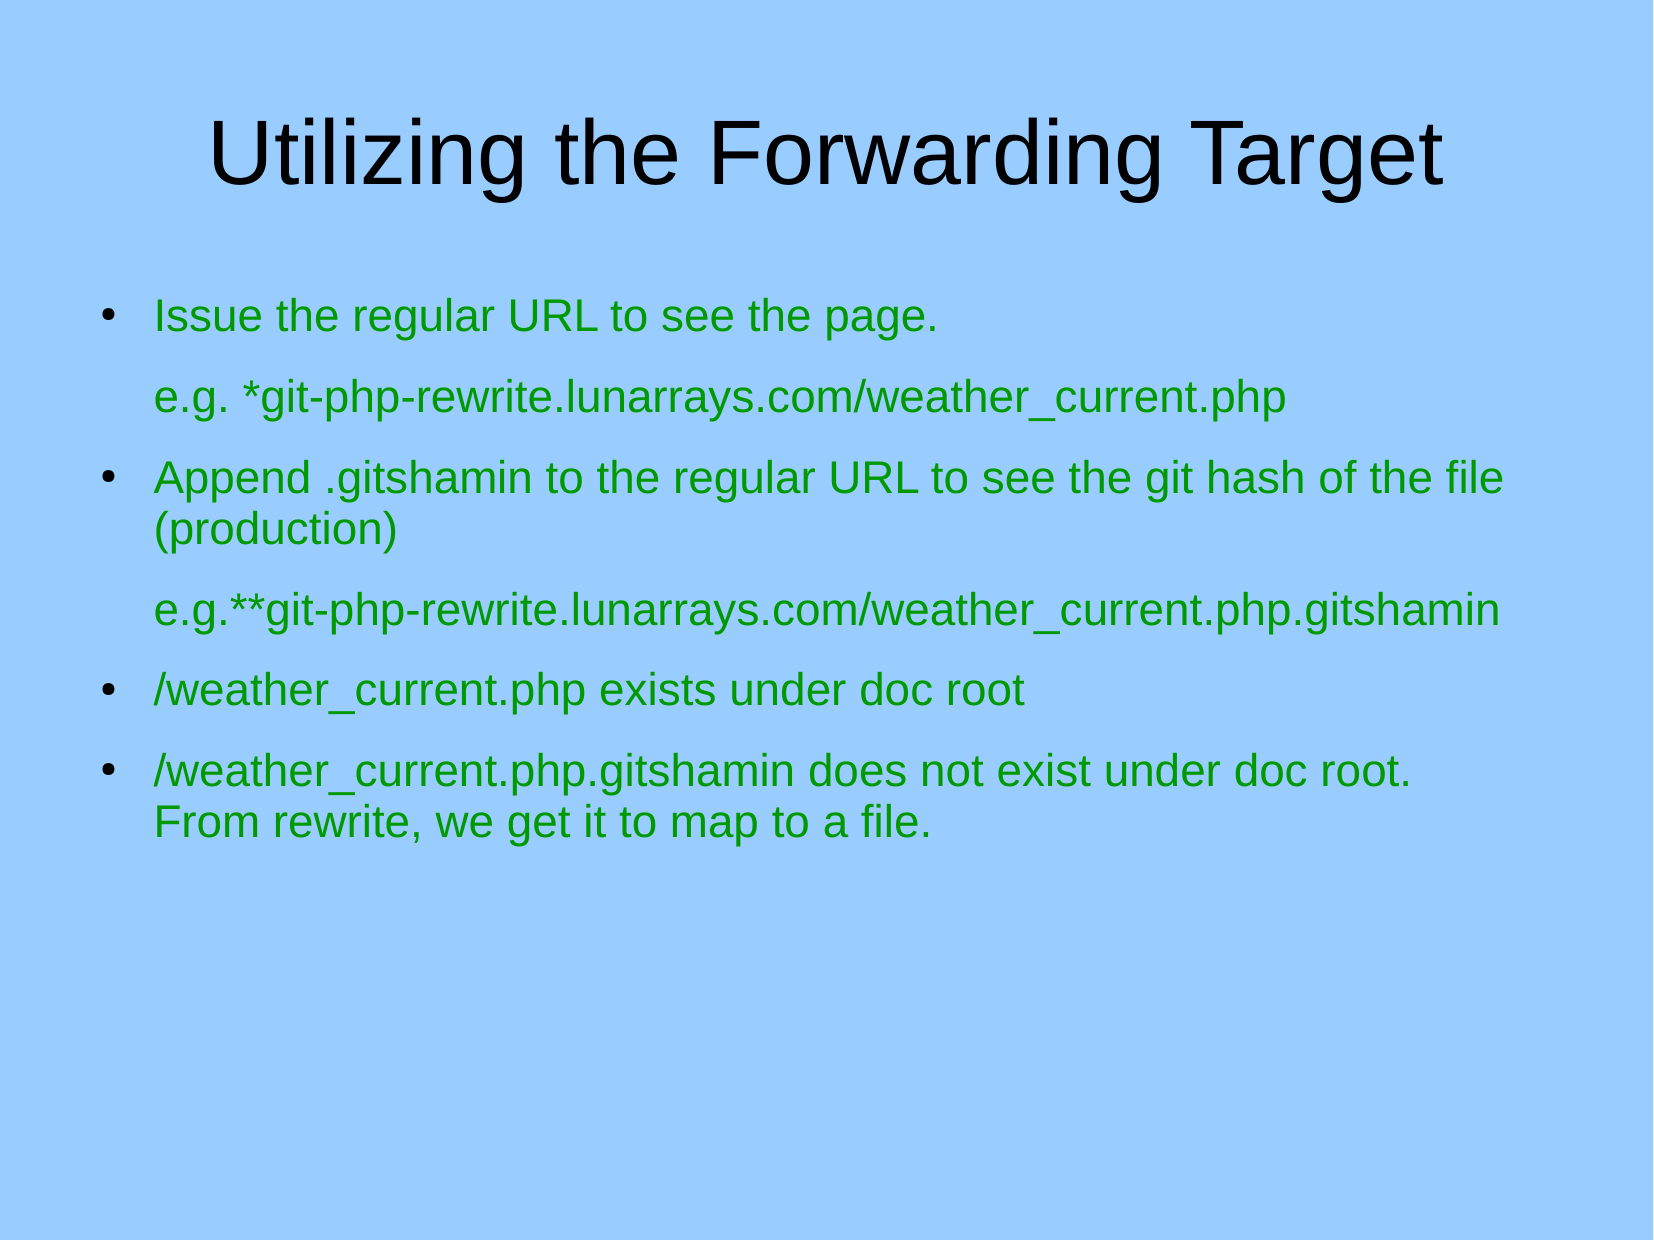

# Utilizing the Forwarding Target
Issue the regular URL to see the page.
e.g. *git-php-rewrite.lunarrays.com/weather_current.php
Append .gitshamin to the regular URL to see the git hash of the file (production)
e.g.**git-php-rewrite.lunarrays.com/weather_current.php.gitshamin
/weather_current.php exists under doc root
/weather_current.php.gitshamin does not exist under doc root. From rewrite, we get it to map to a file.